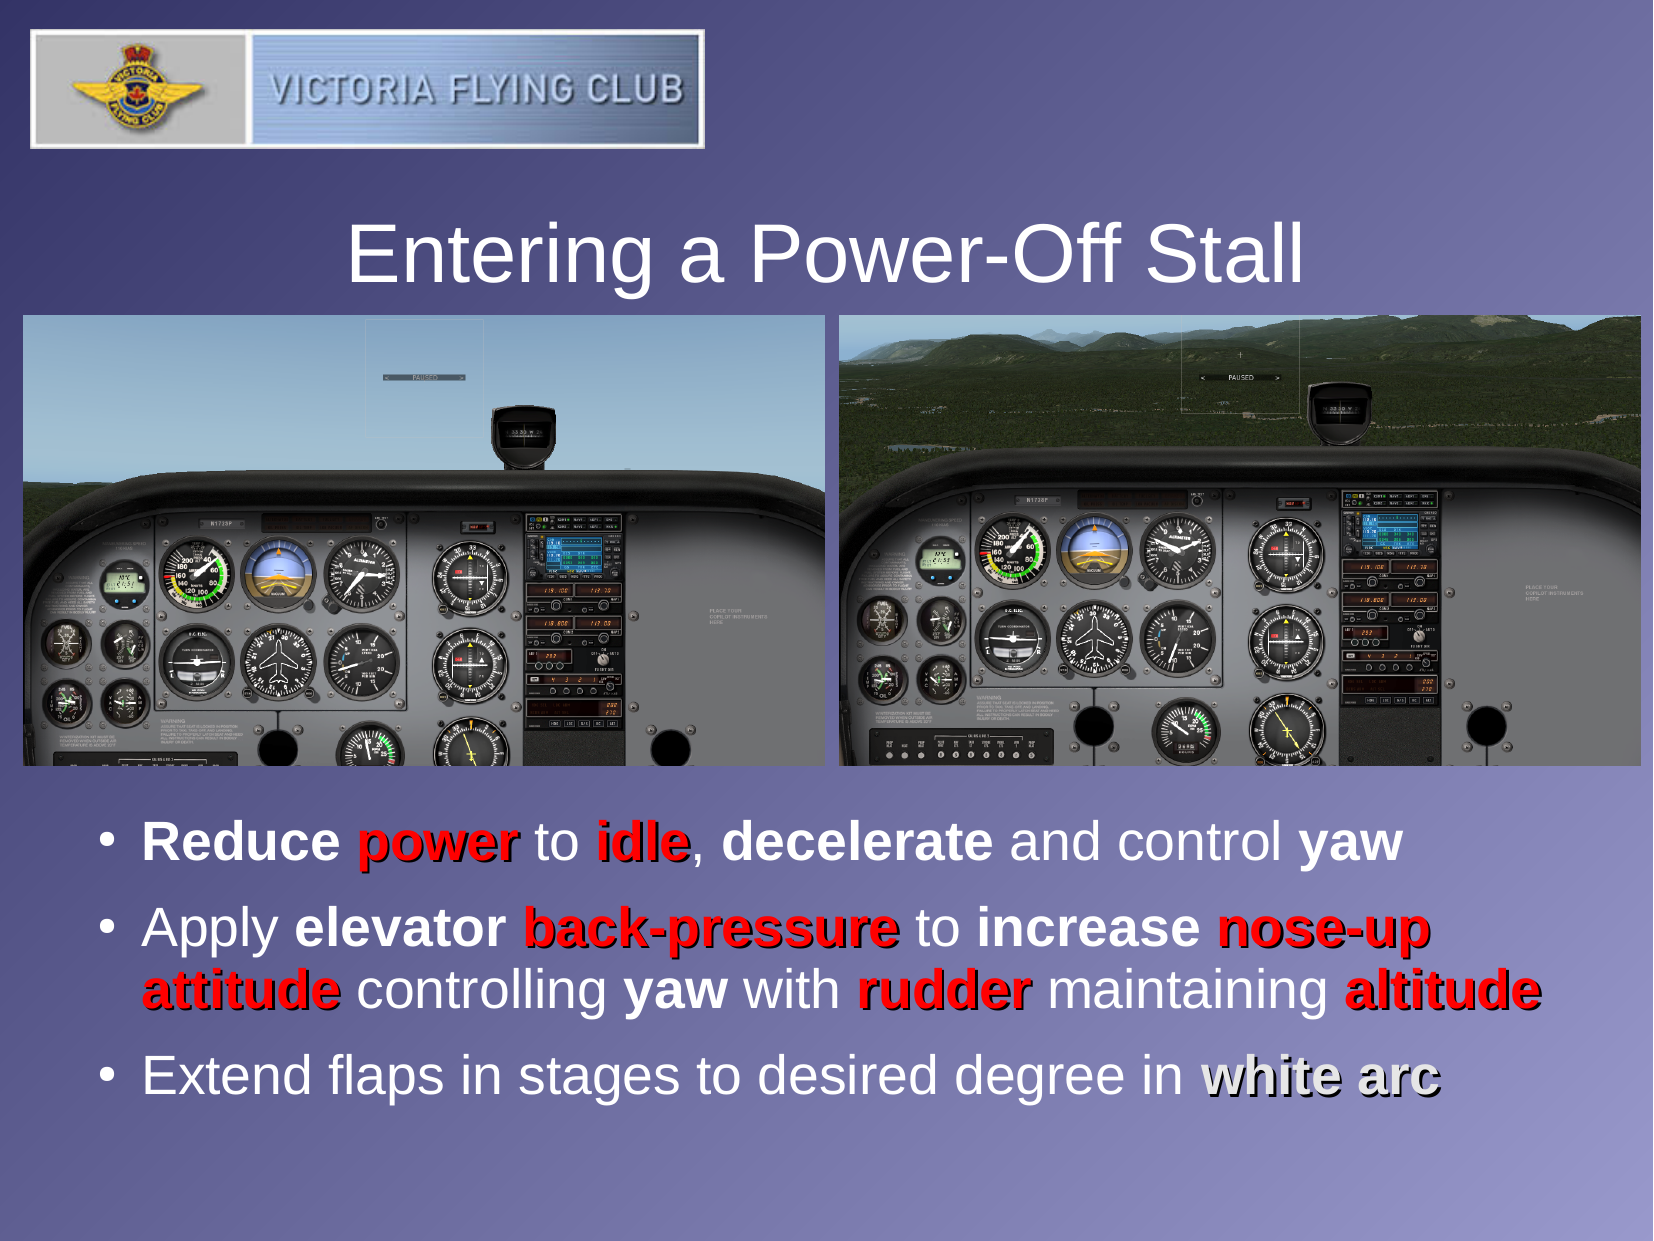

# Entering a Power-Off Stall
Reduce power to idle, decelerate and control yaw
Apply elevator back-pressure to increase nose-up attitude controlling yaw with rudder maintaining altitude
Extend flaps in stages to desired degree in white arc